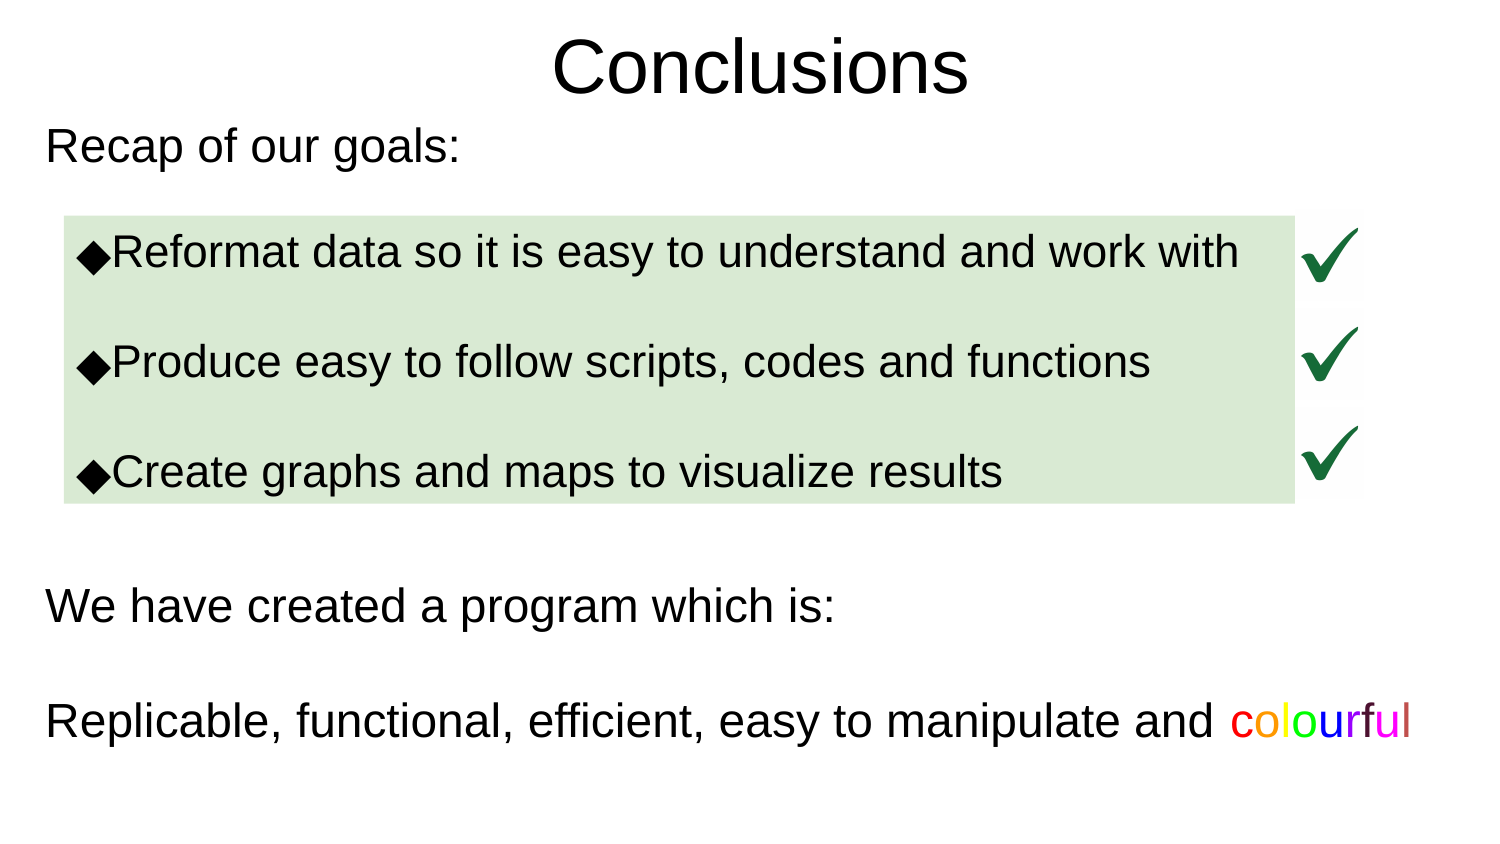

Conclusions
Recap of our goals:
We have created a program which is:
Replicable, functional, efficient, easy to manipulate and colourful
Reformat data so it is easy to understand and work with
Produce easy to follow scripts, codes and functions
Create graphs and maps to visualize results